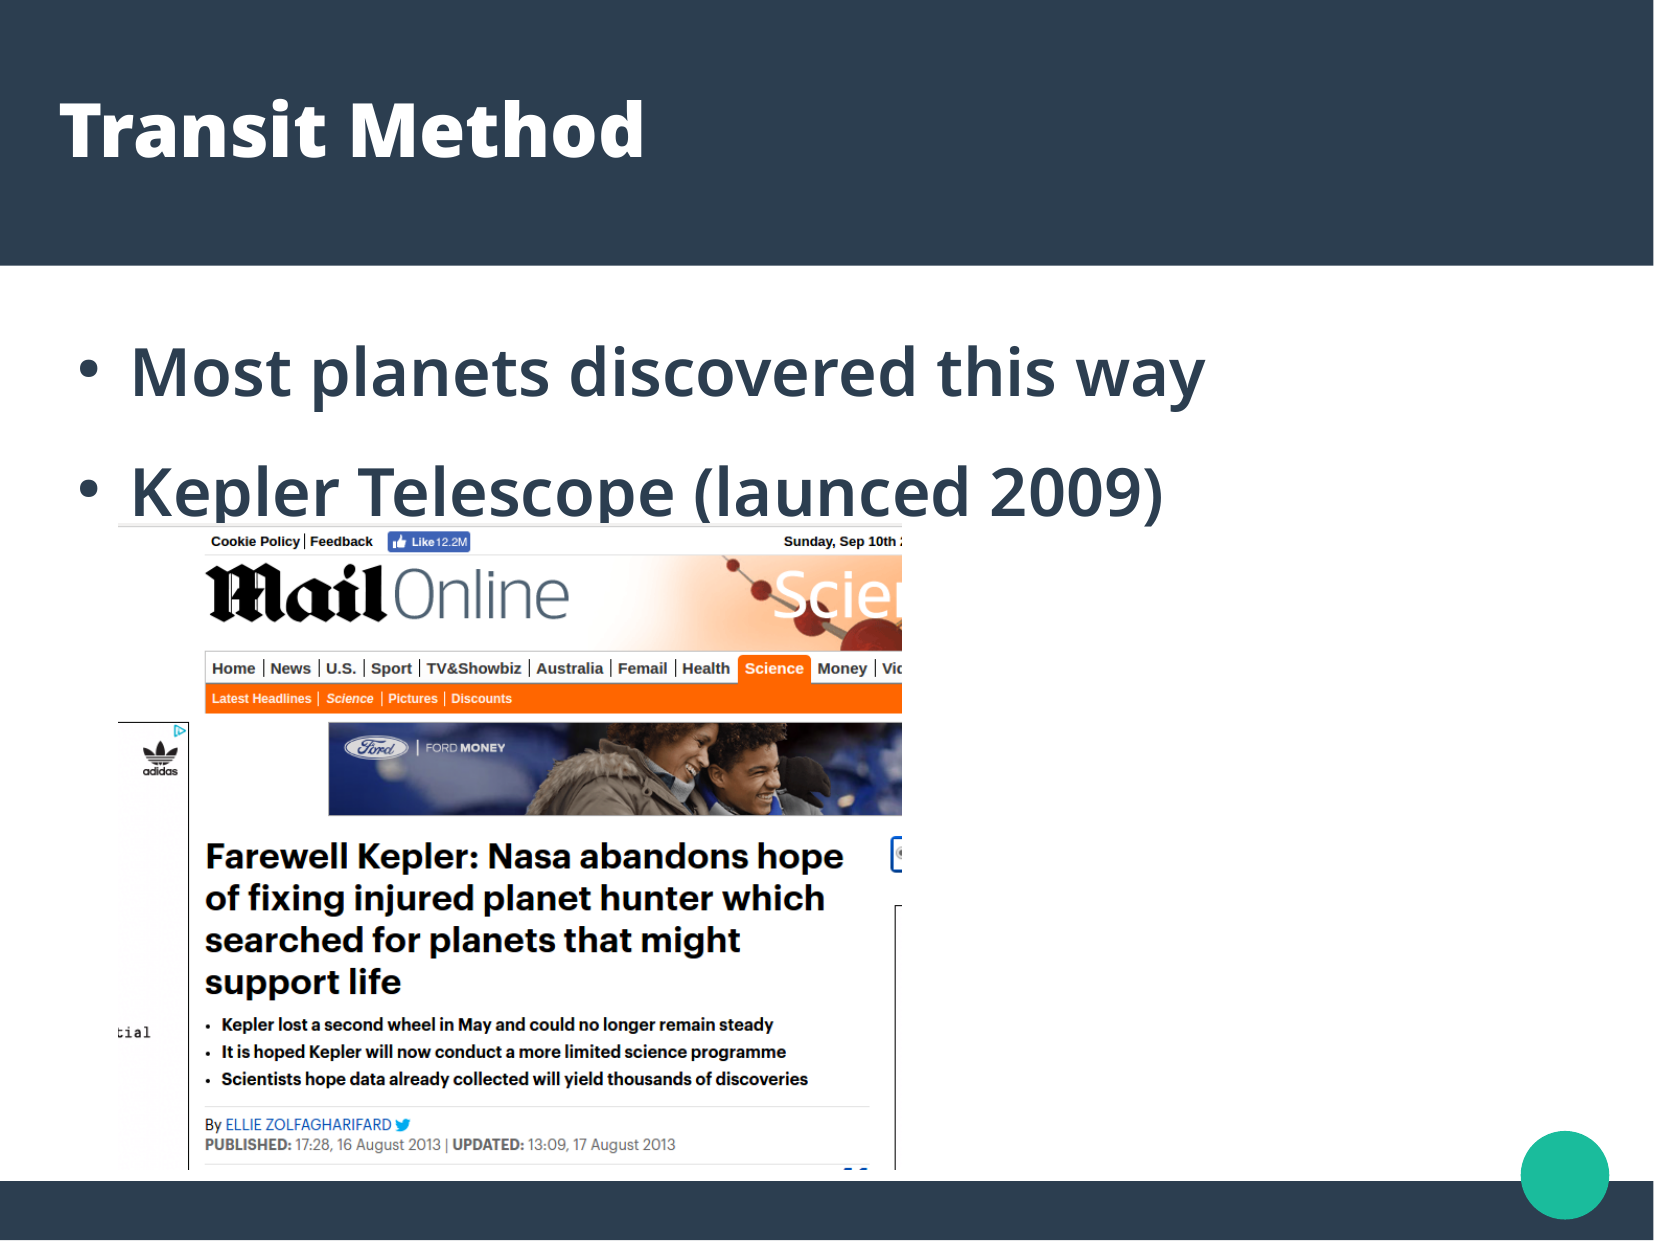

# Transit Method
Most planets discovered this way
Kepler Telescope (launced 2009)